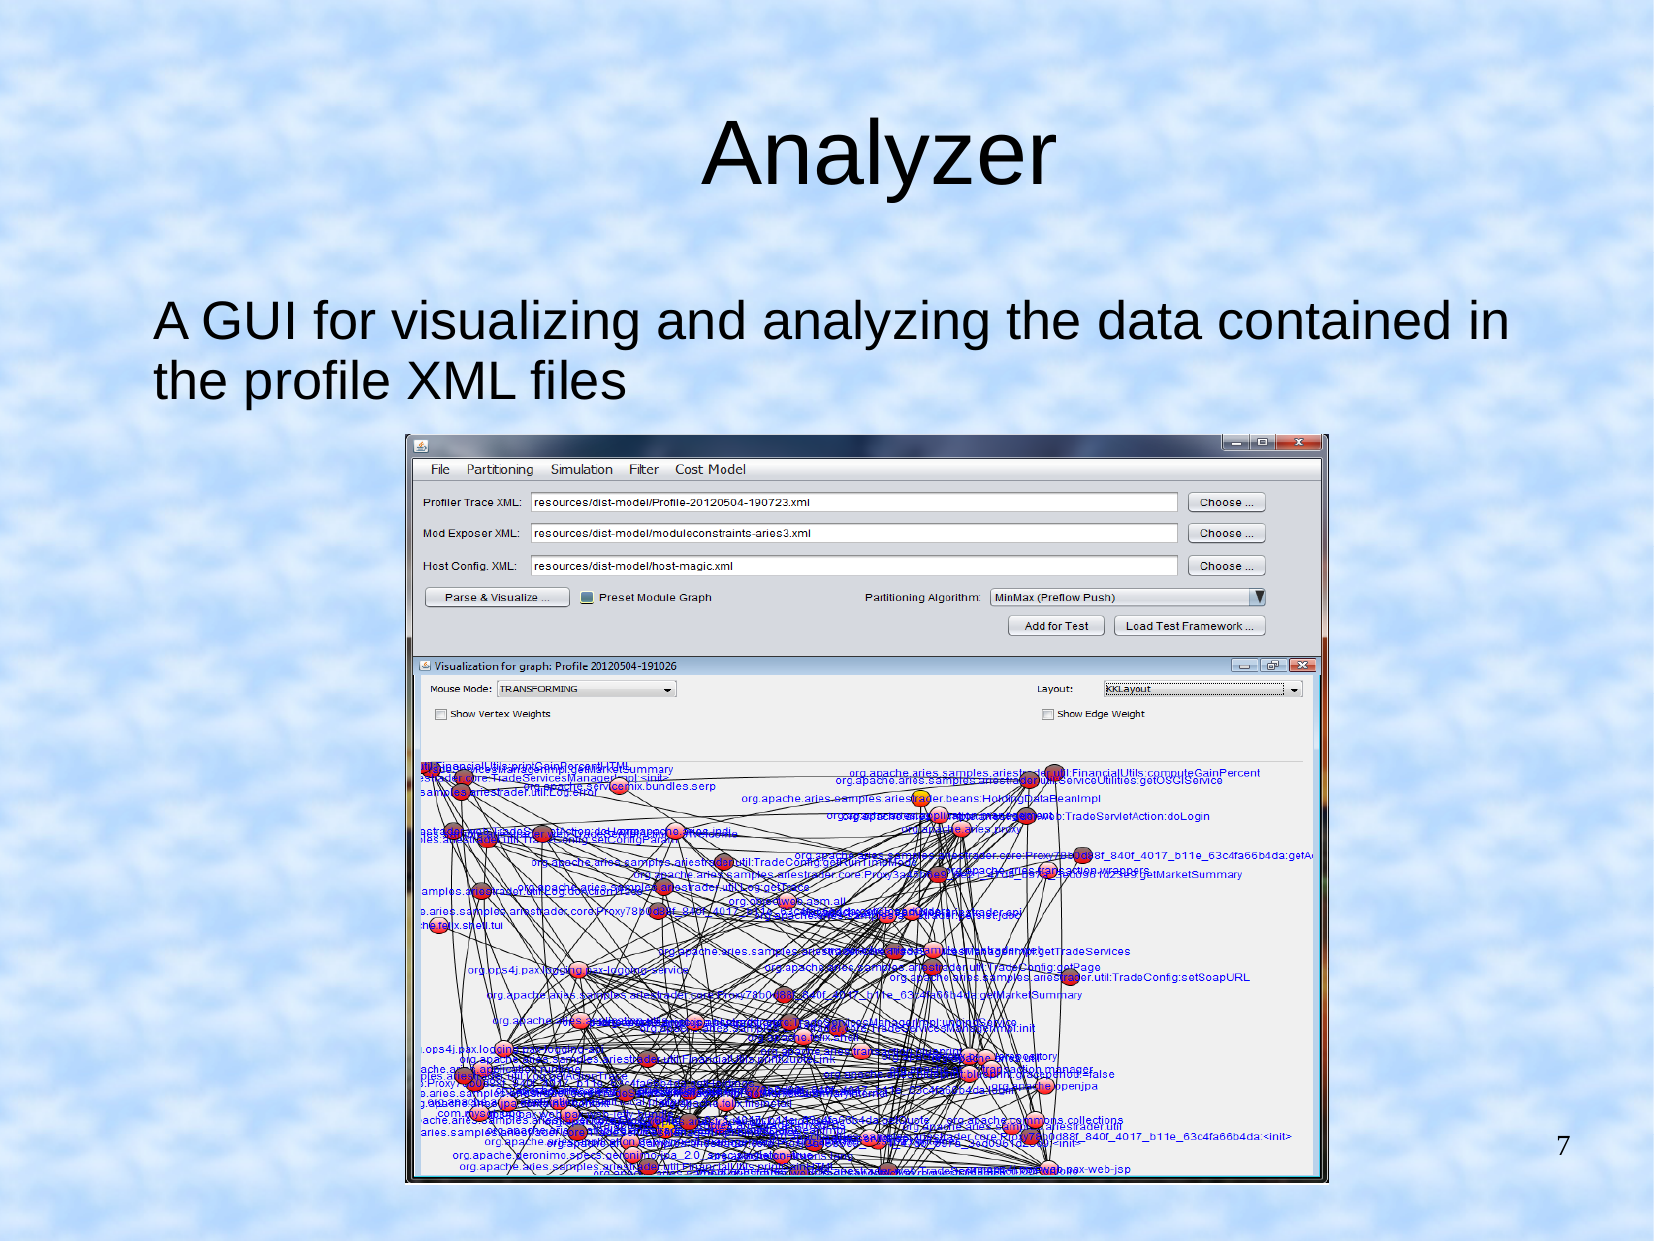

# Analyzer
A GUI for visualizing and analyzing the data contained in the profile XML files
7